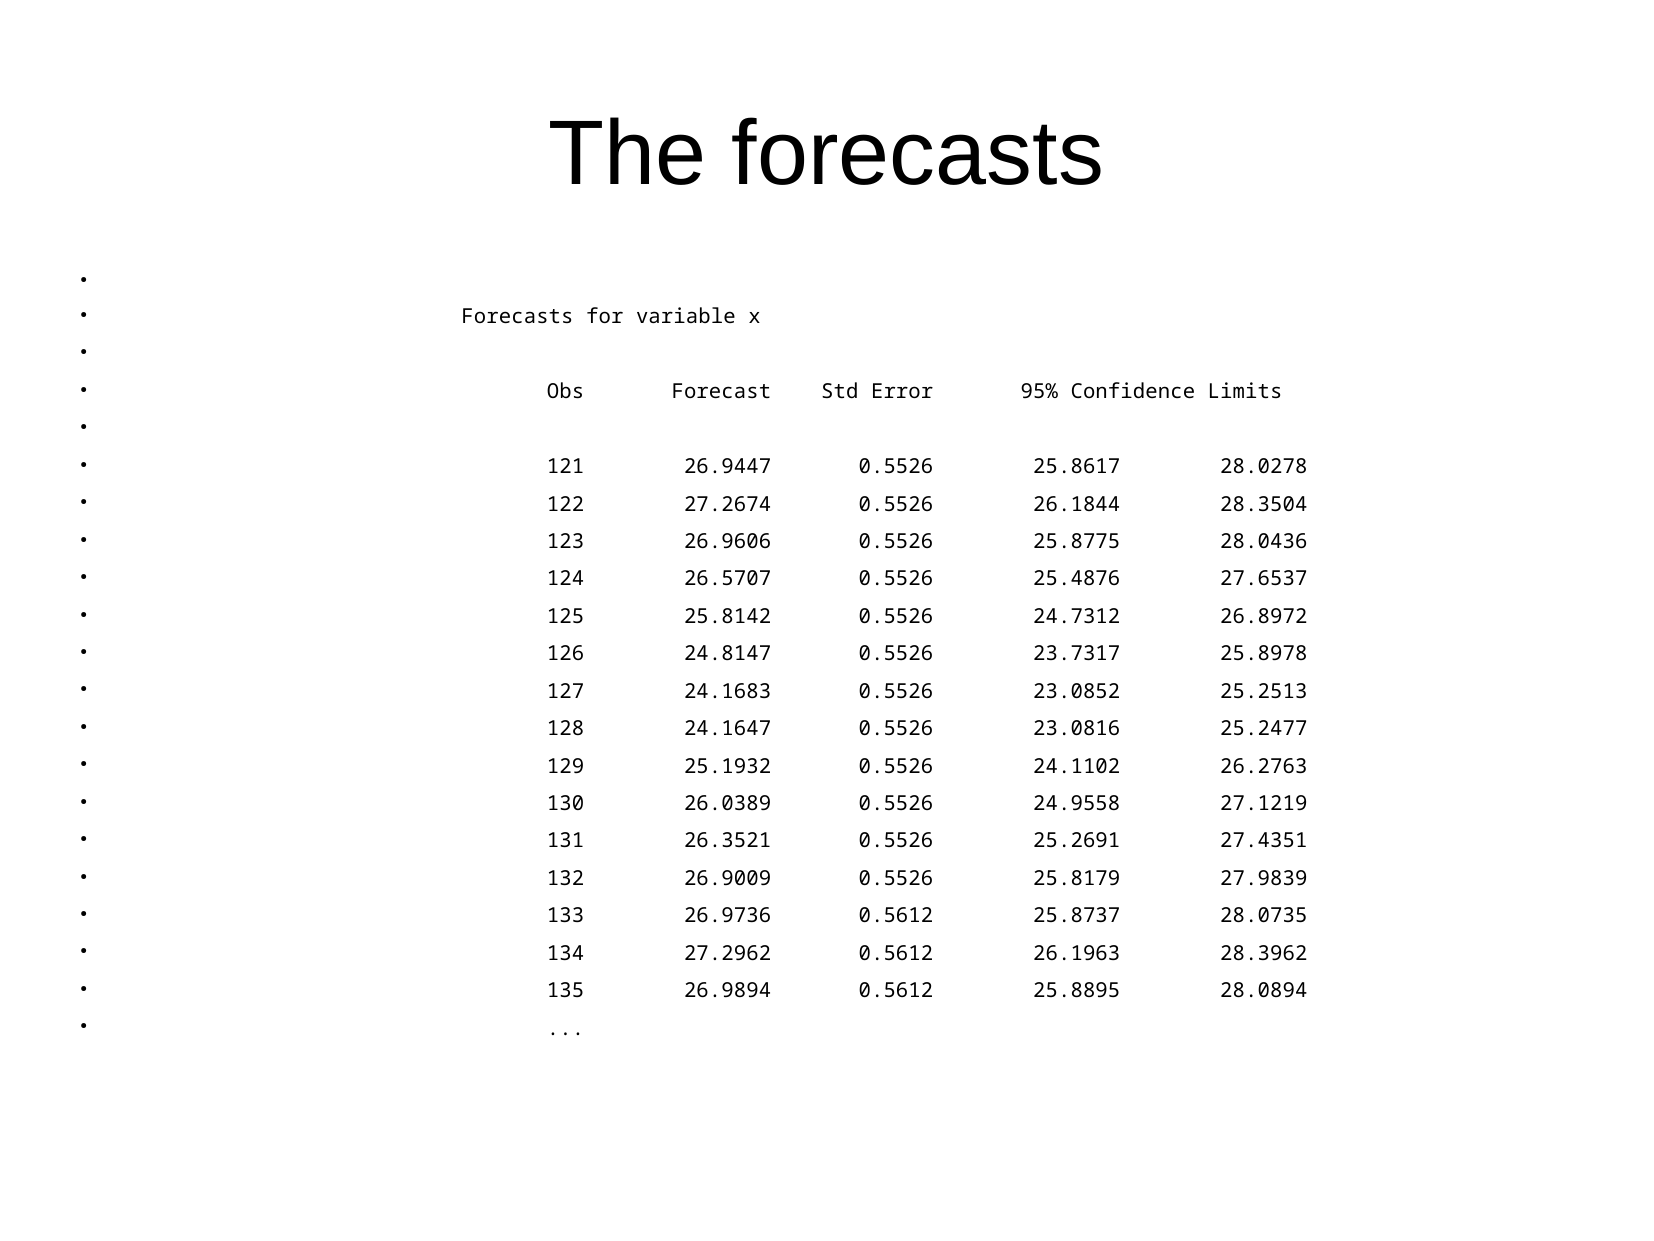

# The forecasts
 Forecasts for variable x
 Obs Forecast Std Error 95% Confidence Limits
 121 26.9447 0.5526 25.8617 28.0278
 122 27.2674 0.5526 26.1844 28.3504
 123 26.9606 0.5526 25.8775 28.0436
 124 26.5707 0.5526 25.4876 27.6537
 125 25.8142 0.5526 24.7312 26.8972
 126 24.8147 0.5526 23.7317 25.8978
 127 24.1683 0.5526 23.0852 25.2513
 128 24.1647 0.5526 23.0816 25.2477
 129 25.1932 0.5526 24.1102 26.2763
 130 26.0389 0.5526 24.9558 27.1219
 131 26.3521 0.5526 25.2691 27.4351
 132 26.9009 0.5526 25.8179 27.9839
 133 26.9736 0.5612 25.8737 28.0735
 134 27.2962 0.5612 26.1963 28.3962
 135 26.9894 0.5612 25.8895 28.0894
 ...